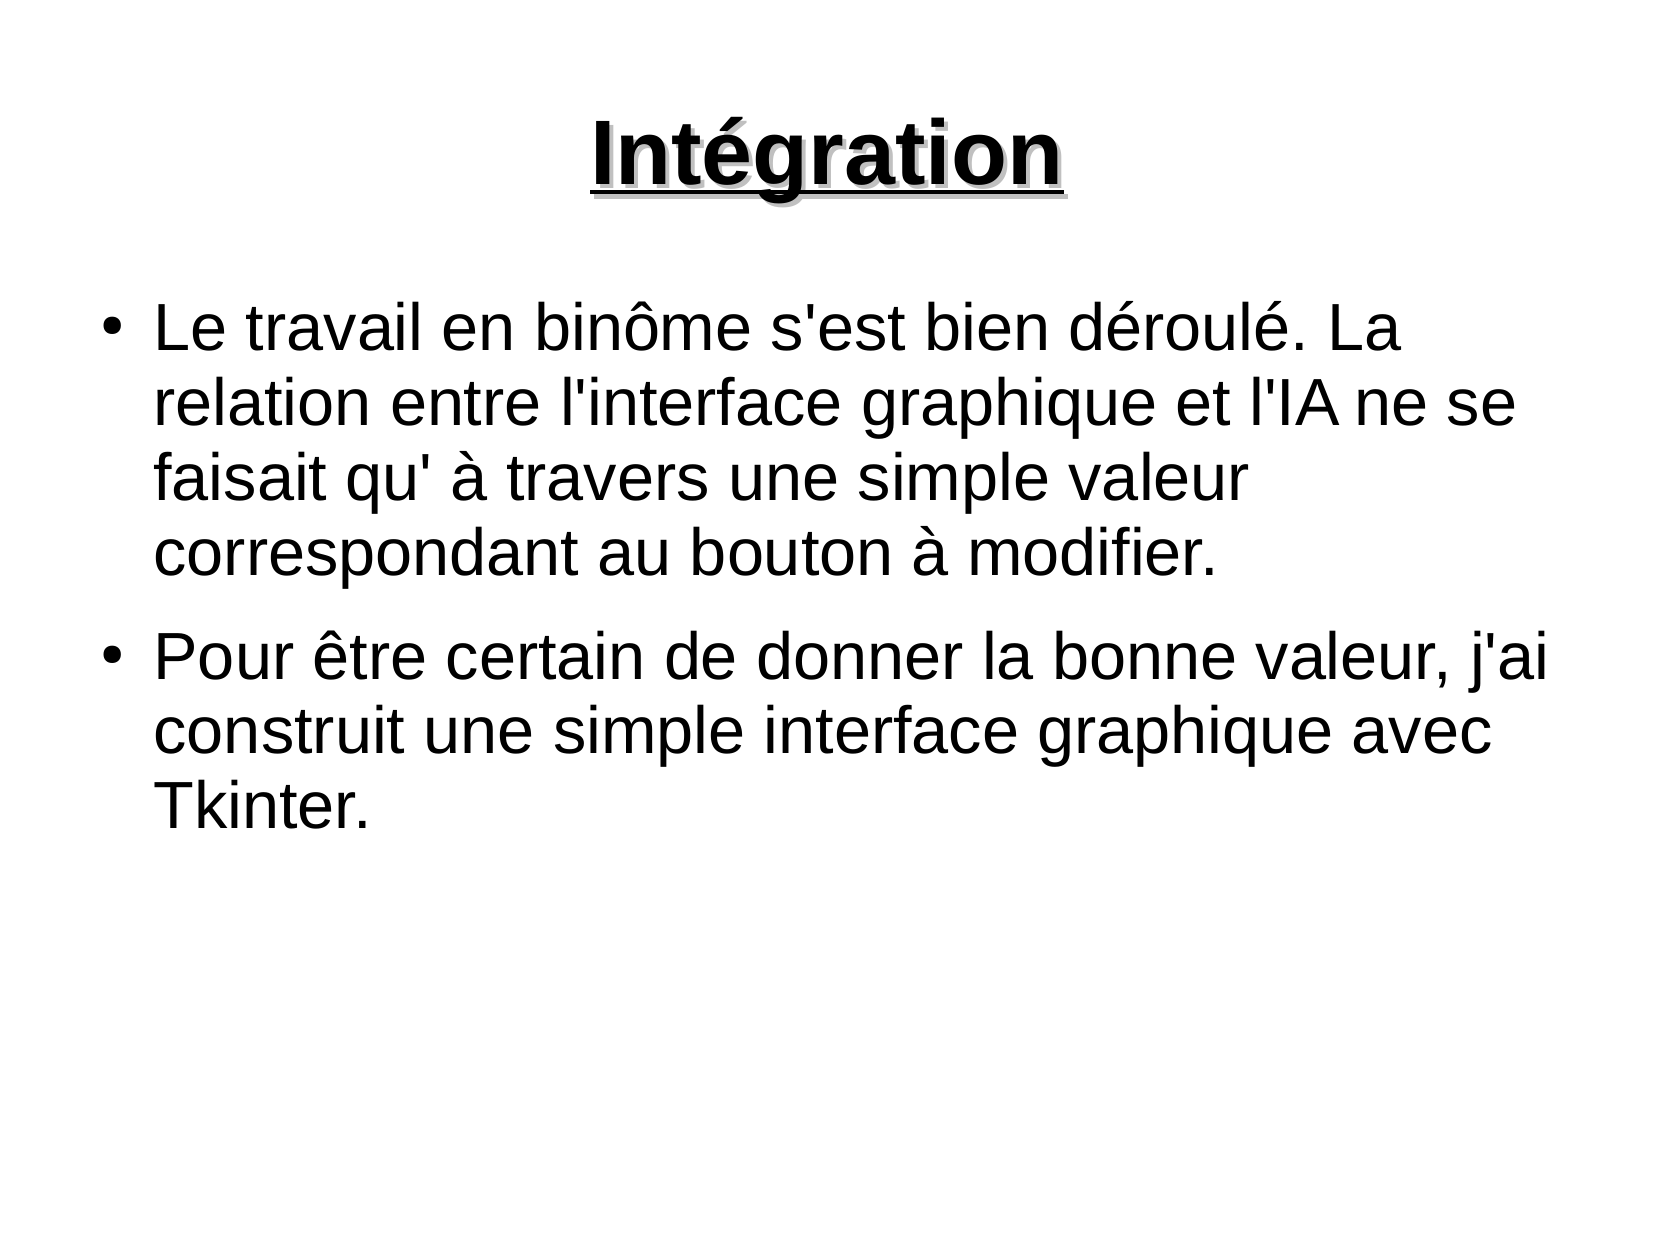

# Intégration
Le travail en binôme s'est bien déroulé. La relation entre l'interface graphique et l'IA ne se faisait qu' à travers une simple valeur correspondant au bouton à modifier.
Pour être certain de donner la bonne valeur, j'ai construit une simple interface graphique avec Tkinter.